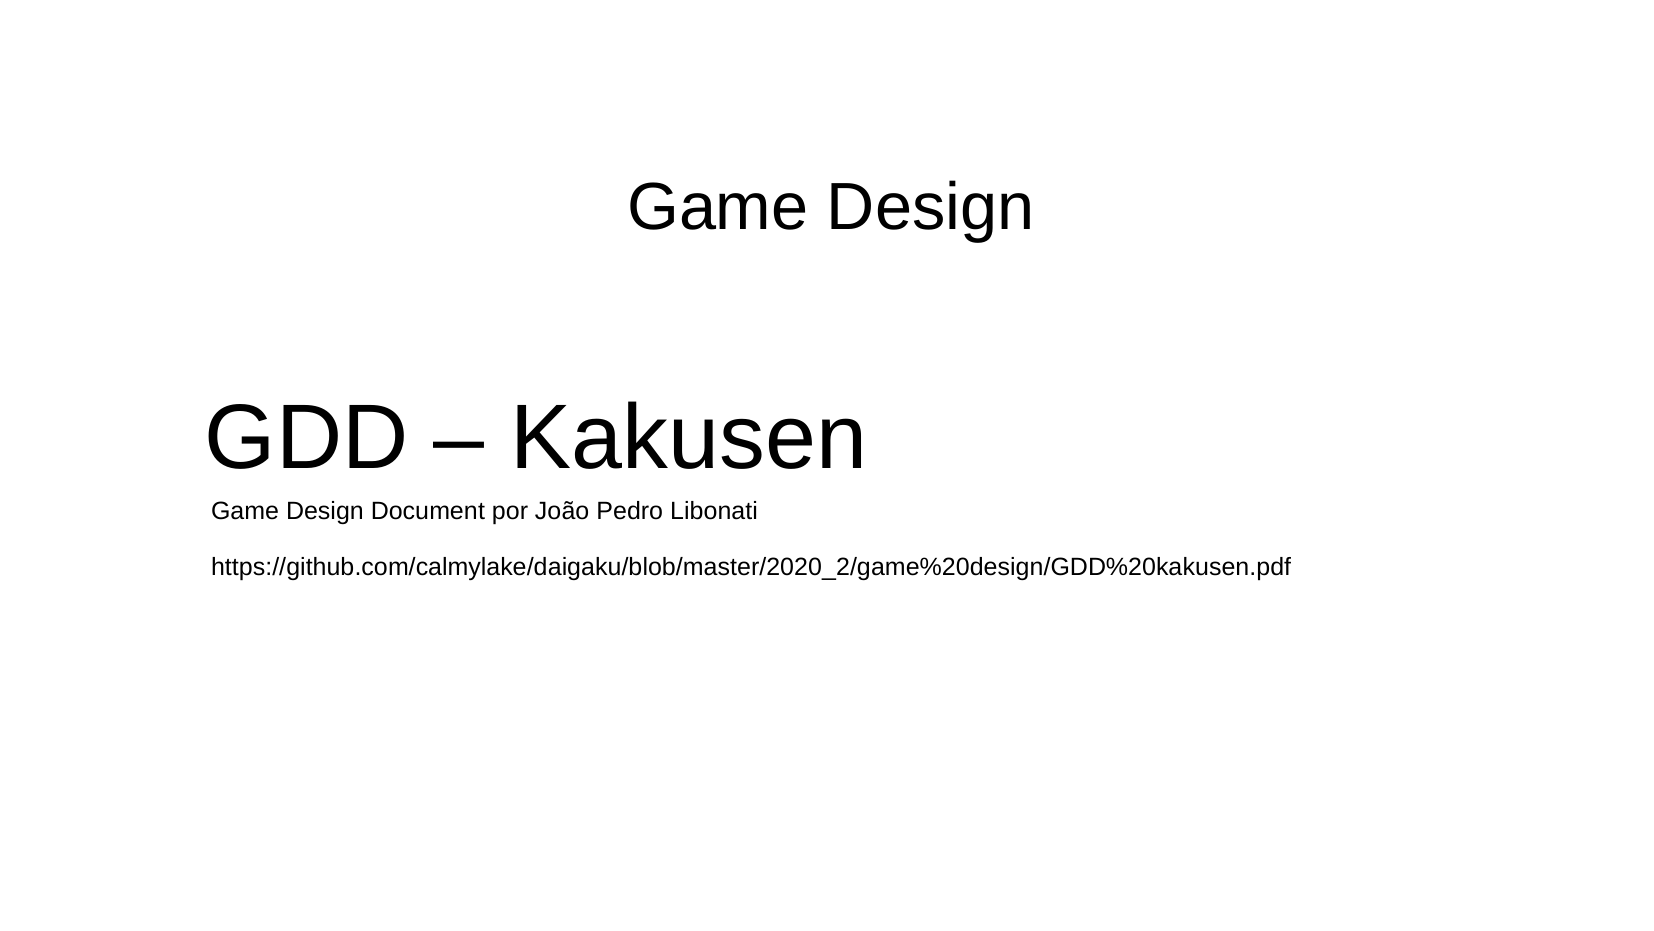

Game Design
GDD – Kakusen
Game Design Document por João Pedro Libonati
https://github.com/calmylake/daigaku/blob/master/2020_2/game%20design/GDD%20kakusen.pdf